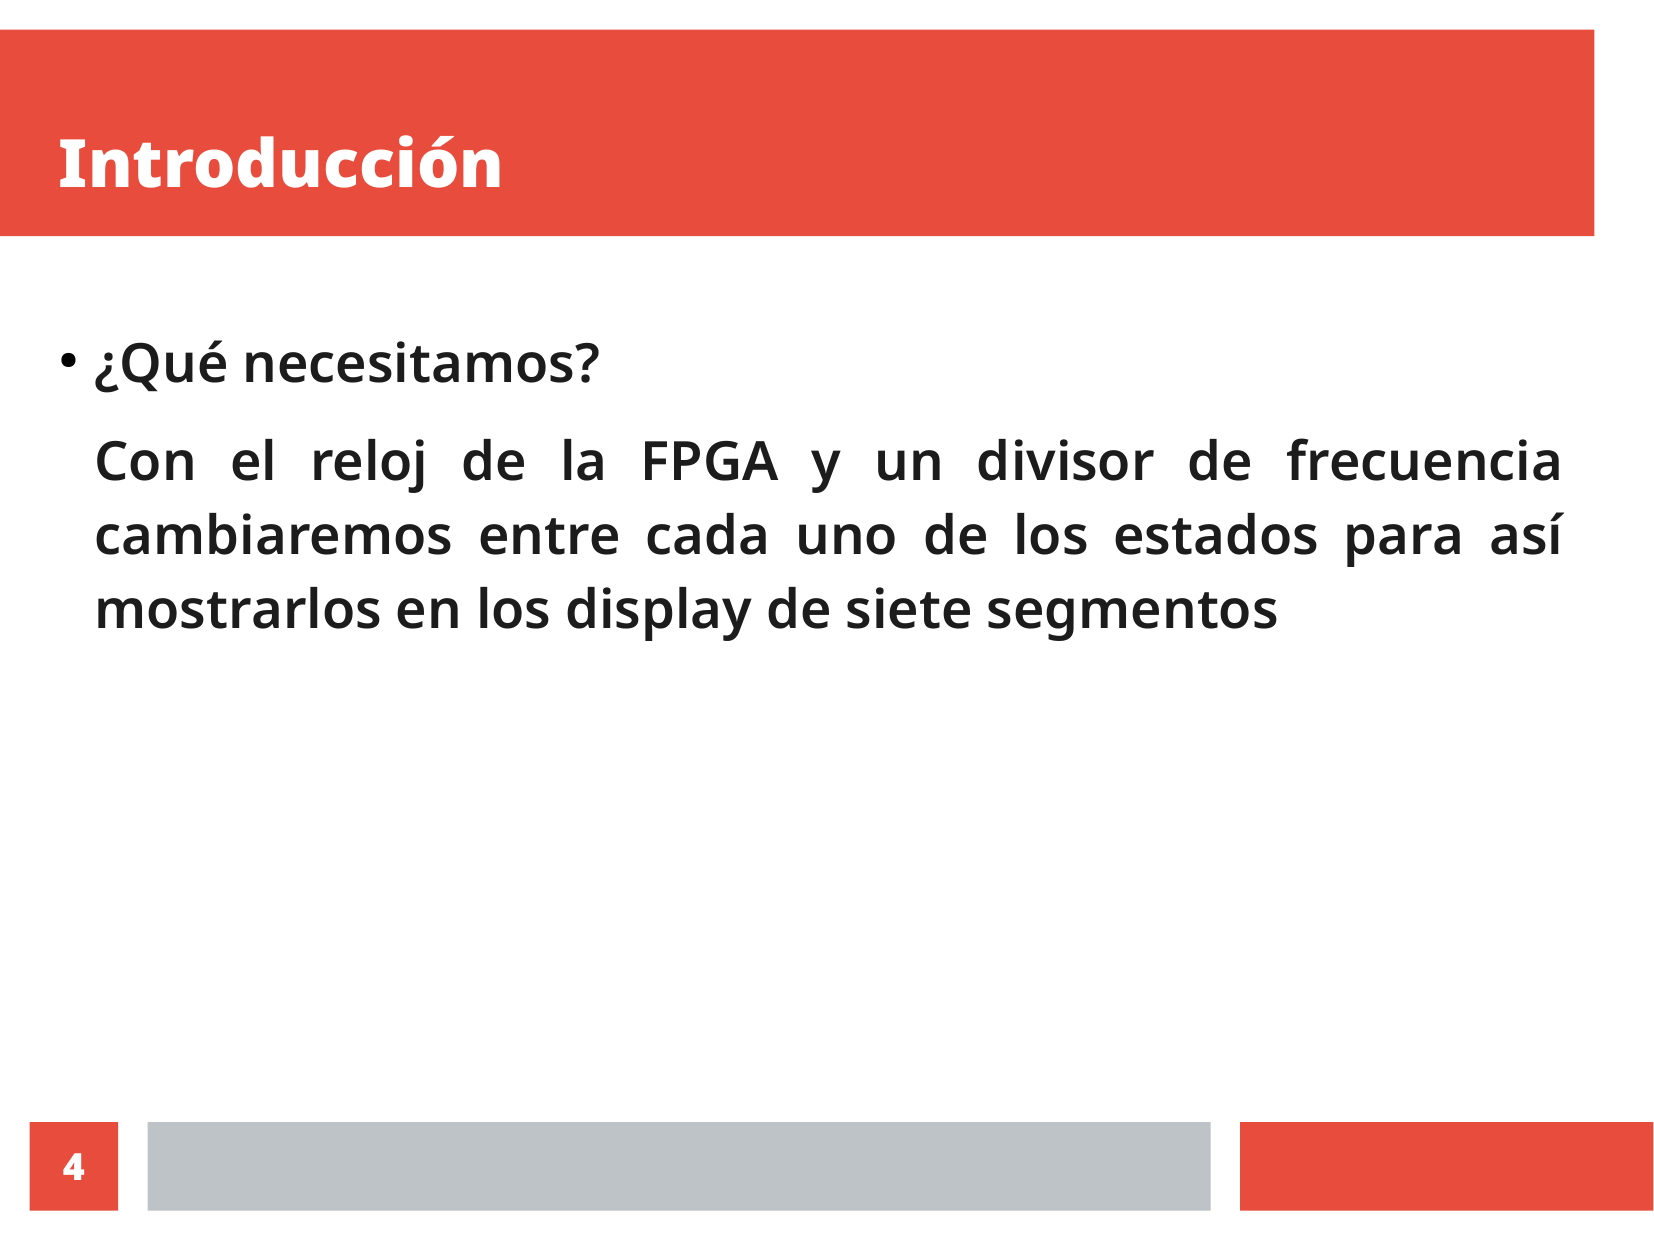

# Introducción
¿Qué necesitamos?
Con el reloj de la FPGA y un divisor de frecuencia cambiaremos entre cada uno de los estados para así mostrarlos en los display de siete segmentos
4